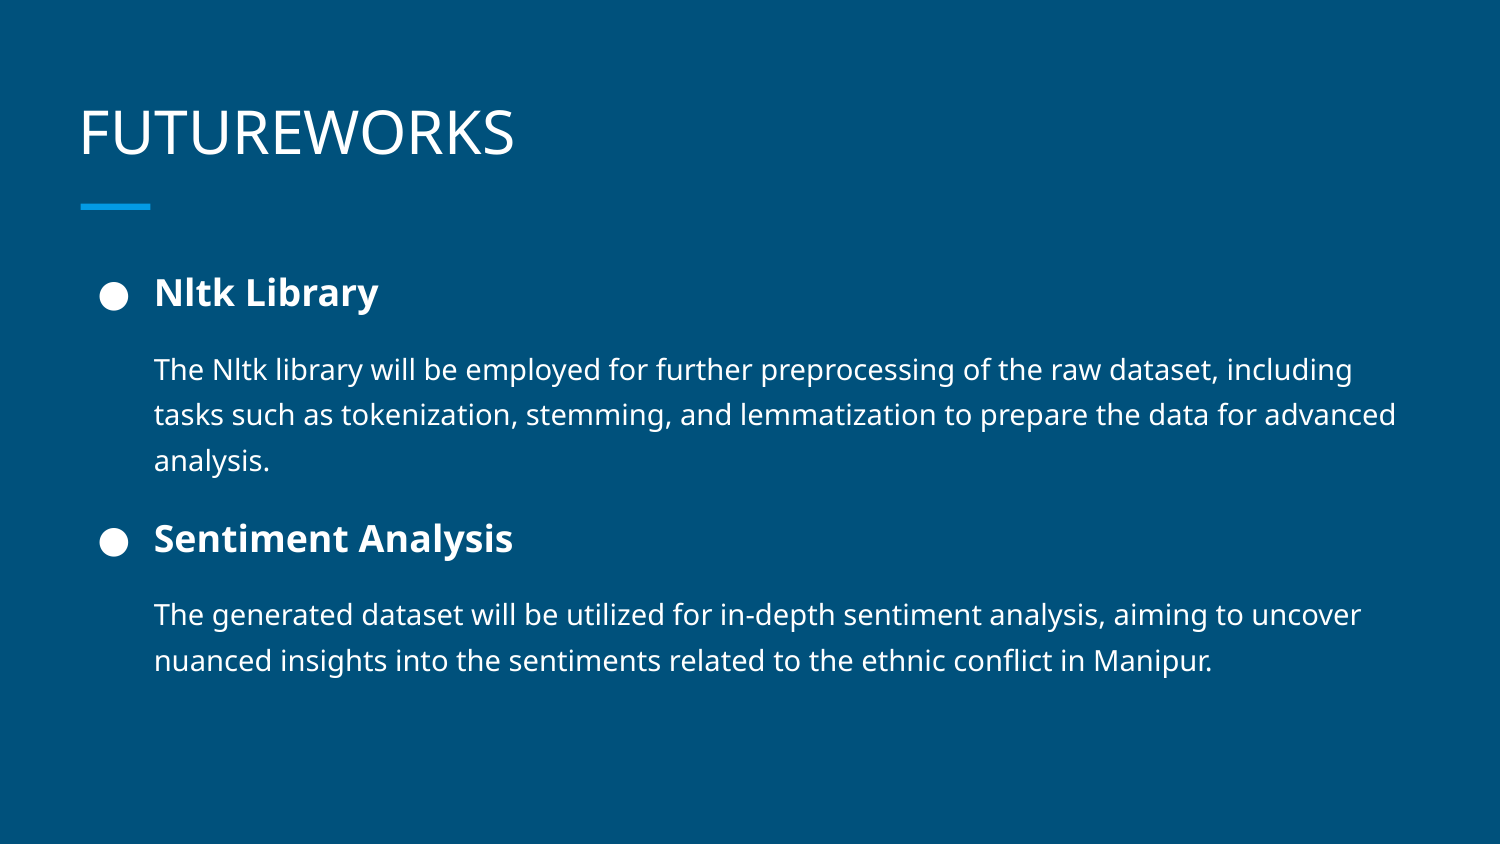

# FUTUREWORKS
Nltk Library
The Nltk library will be employed for further preprocessing of the raw dataset, including tasks such as tokenization, stemming, and lemmatization to prepare the data for advanced analysis.
Sentiment Analysis
The generated dataset will be utilized for in-depth sentiment analysis, aiming to uncover nuanced insights into the sentiments related to the ethnic conflict in Manipur.